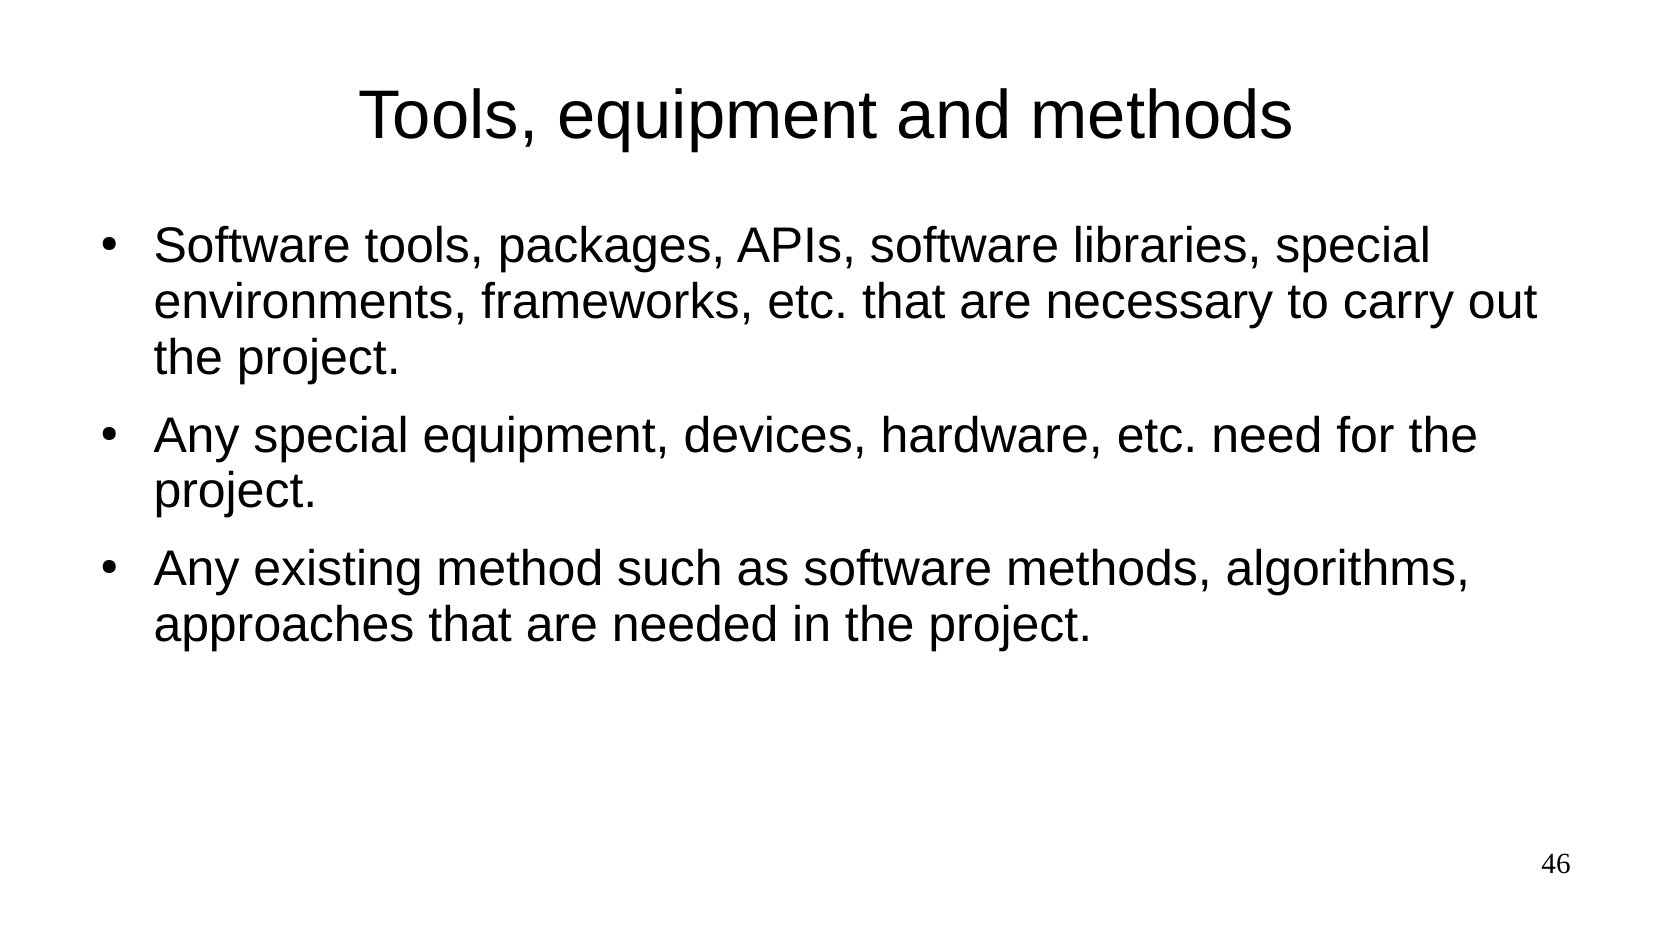

# Tools, equipment and methods
Software tools, packages, APIs, software libraries, special environments, frameworks, etc. that are necessary to carry out the project.
Any special equipment, devices, hardware, etc. need for the project.
Any existing method such as software methods, algorithms, approaches that are needed in the project.
46